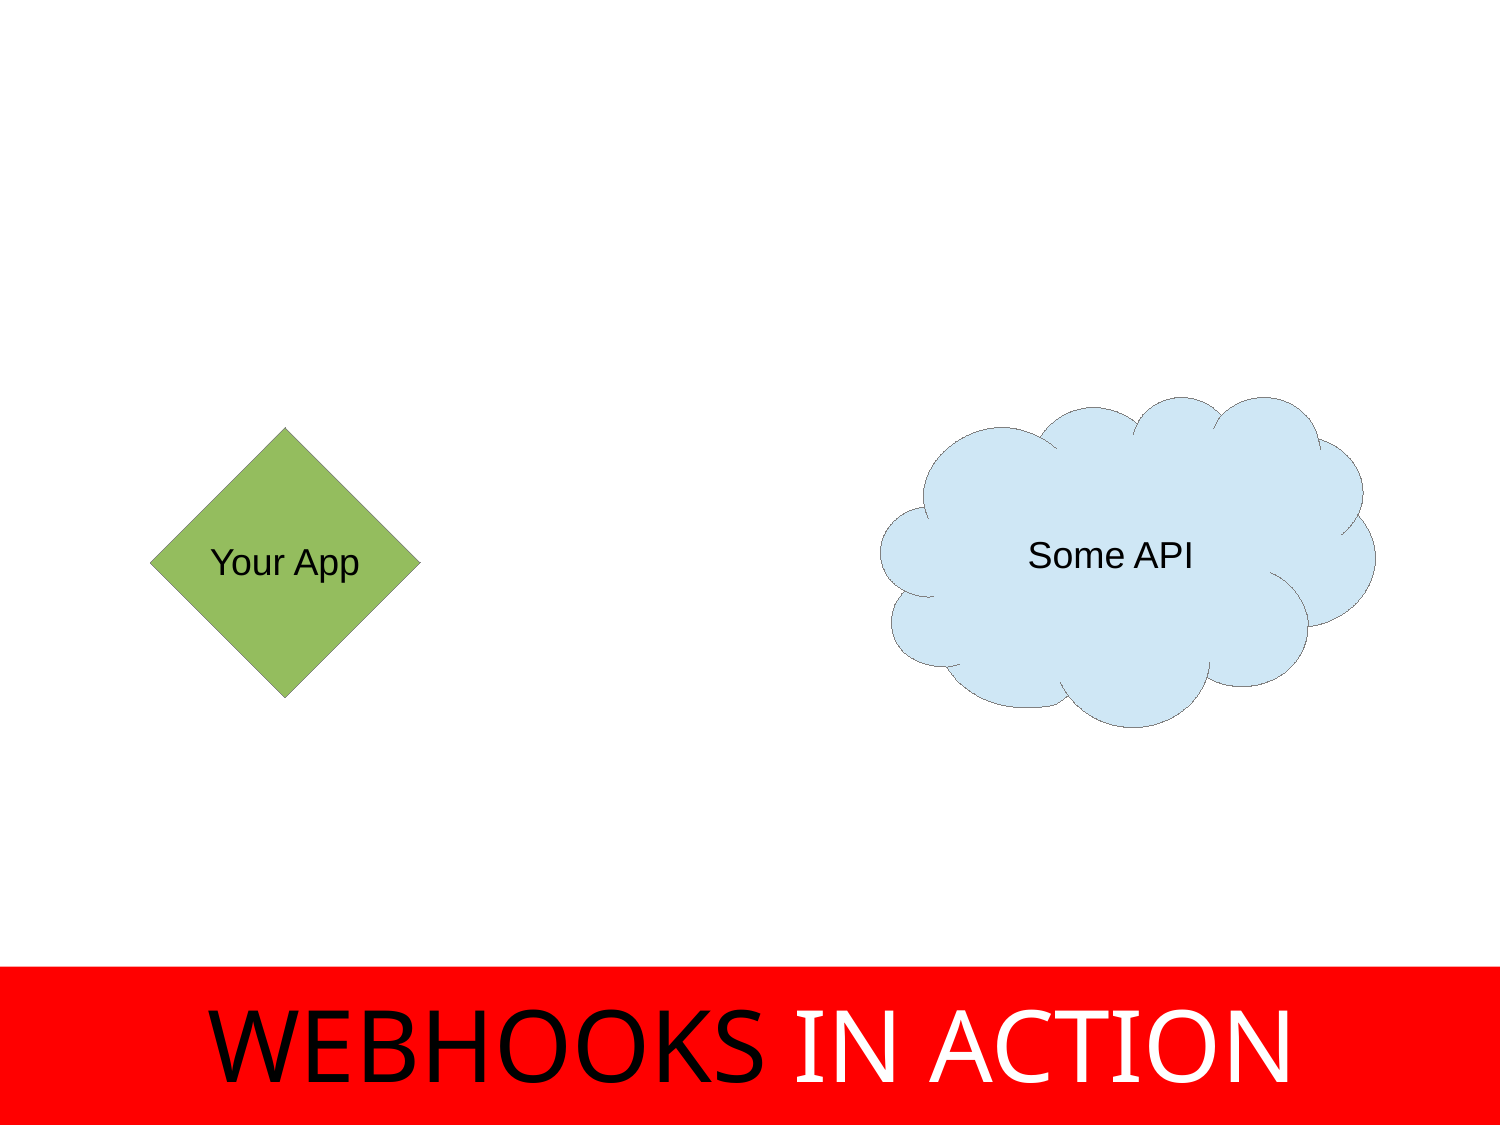

Some API
Your App
# WEBHOOKS IN ACTION